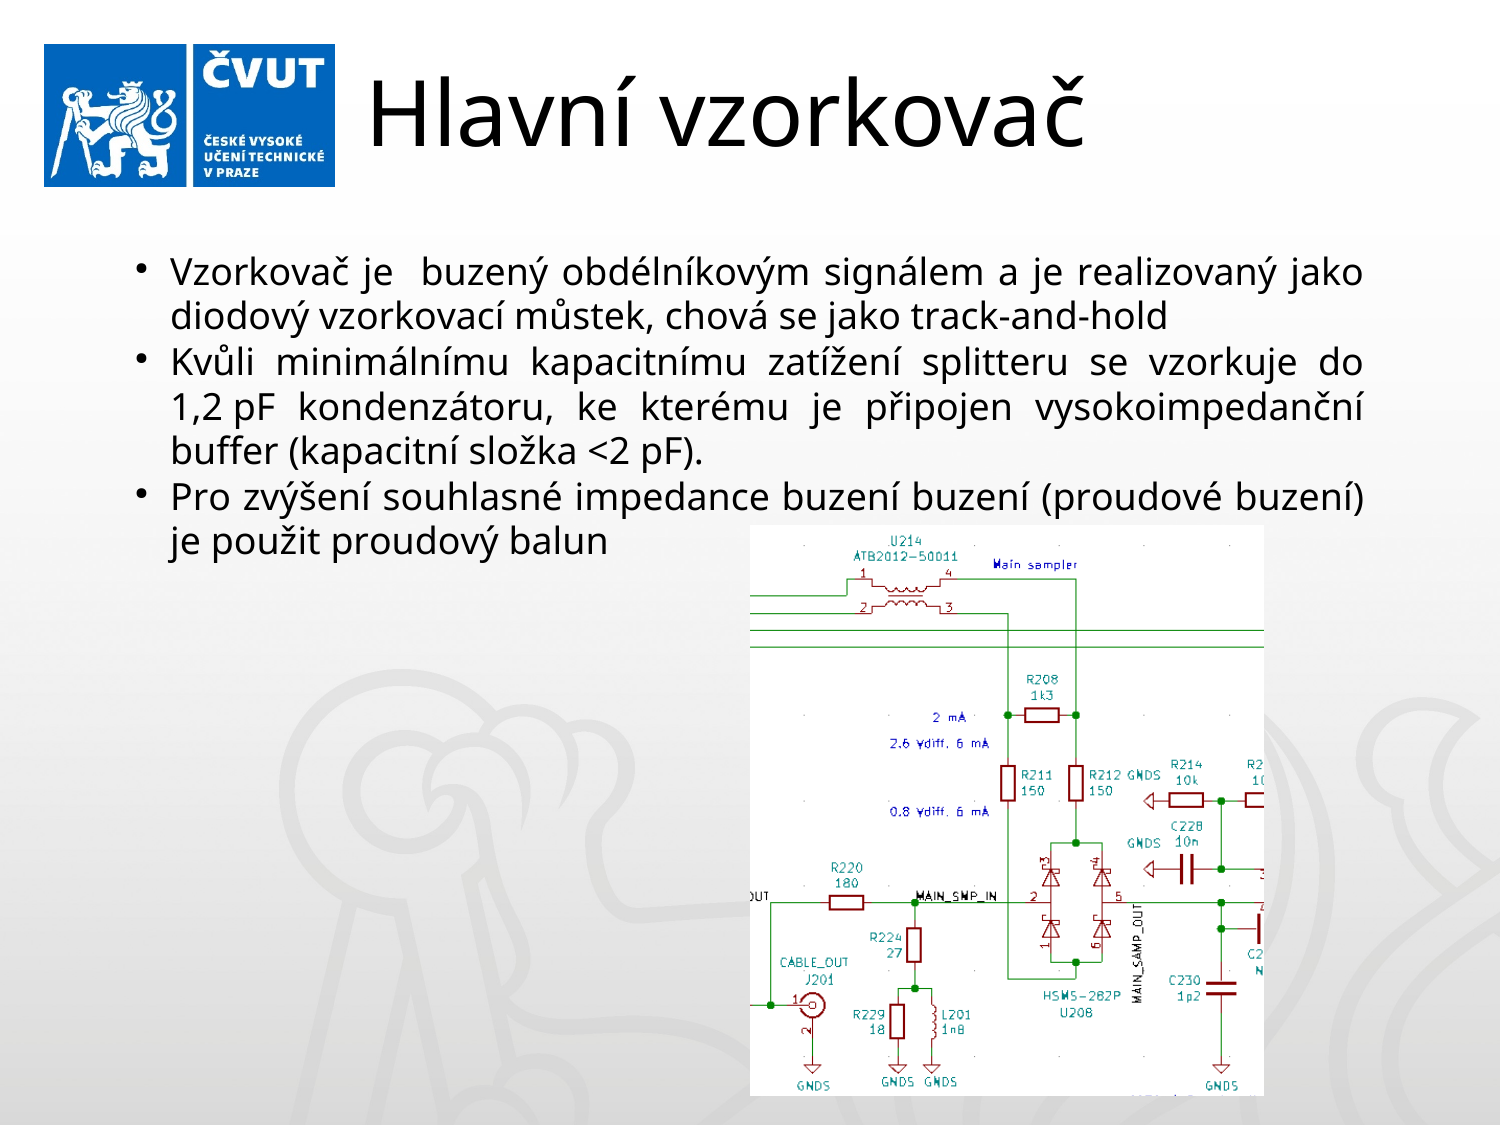

# Hlavní vzorkovač
Vzorkovač je buzený obdélníkovým signálem a je realizovaný jako diodový vzorkovací můstek, chová se jako track-and-hold
Kvůli minimálnímu kapacitnímu zatížení splitteru se vzorkuje do 1,2 pF kondenzátoru, ke kterému je připojen vysokoimpedanční buffer (kapacitní složka <2 pF).
Pro zvýšení souhlasné impedance buzení buzení (proudové buzení) je použit proudový balun